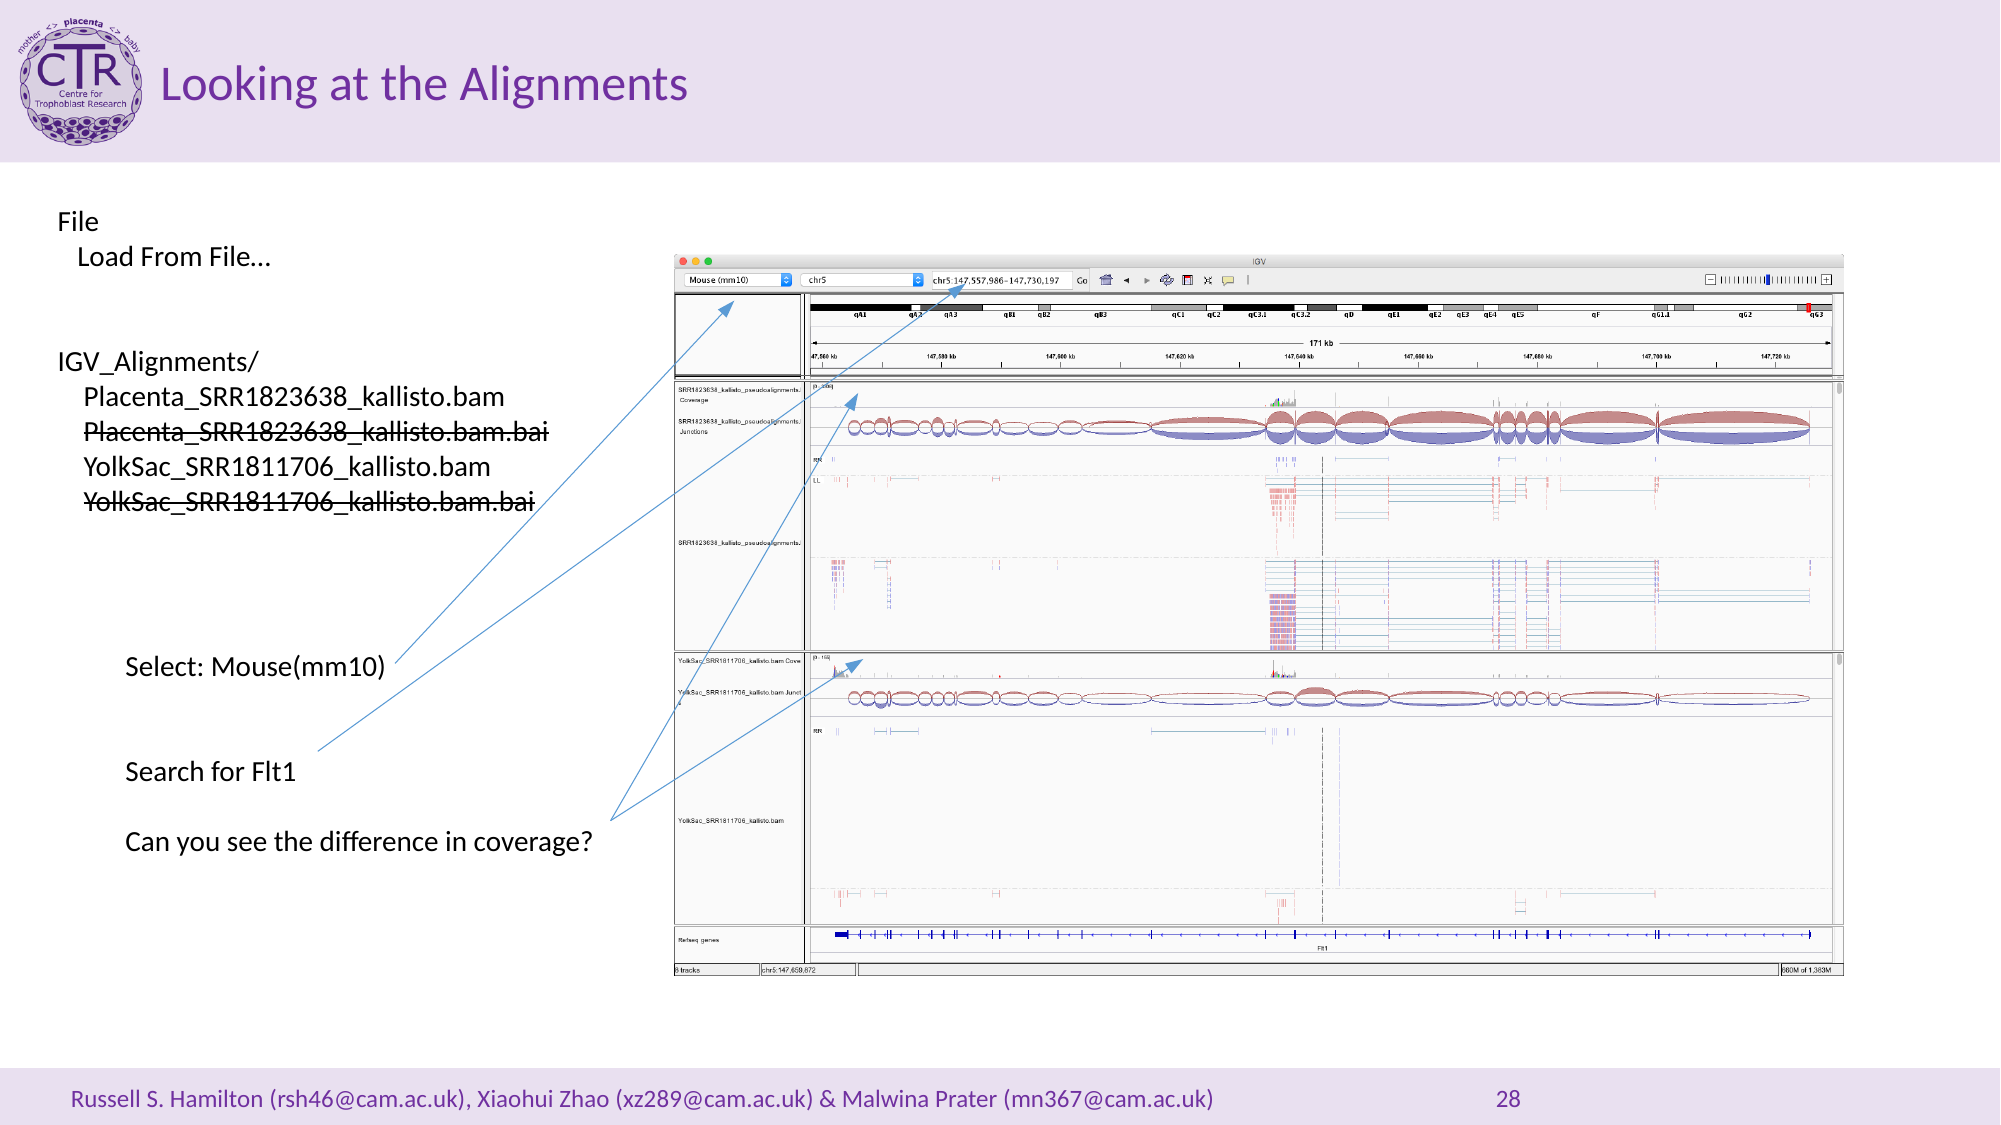

Looking at the Alignments
File
 Load From File…
IGV_Alignments/
 Placenta_SRR1823638_kallisto.bam
 Placenta_SRR1823638_kallisto.bam.bai
 YolkSac_SRR1811706_kallisto.bam
 YolkSac_SRR1811706_kallisto.bam.bai
Select: Mouse(mm10)
Search for Flt1
Can you see the difference in coverage?
Russell S. Hamilton (rsh46@cam.ac.uk), Xiaohui Zhao (xz289@cam.ac.uk) & Malwina Prater (mn367@cam.ac.uk)